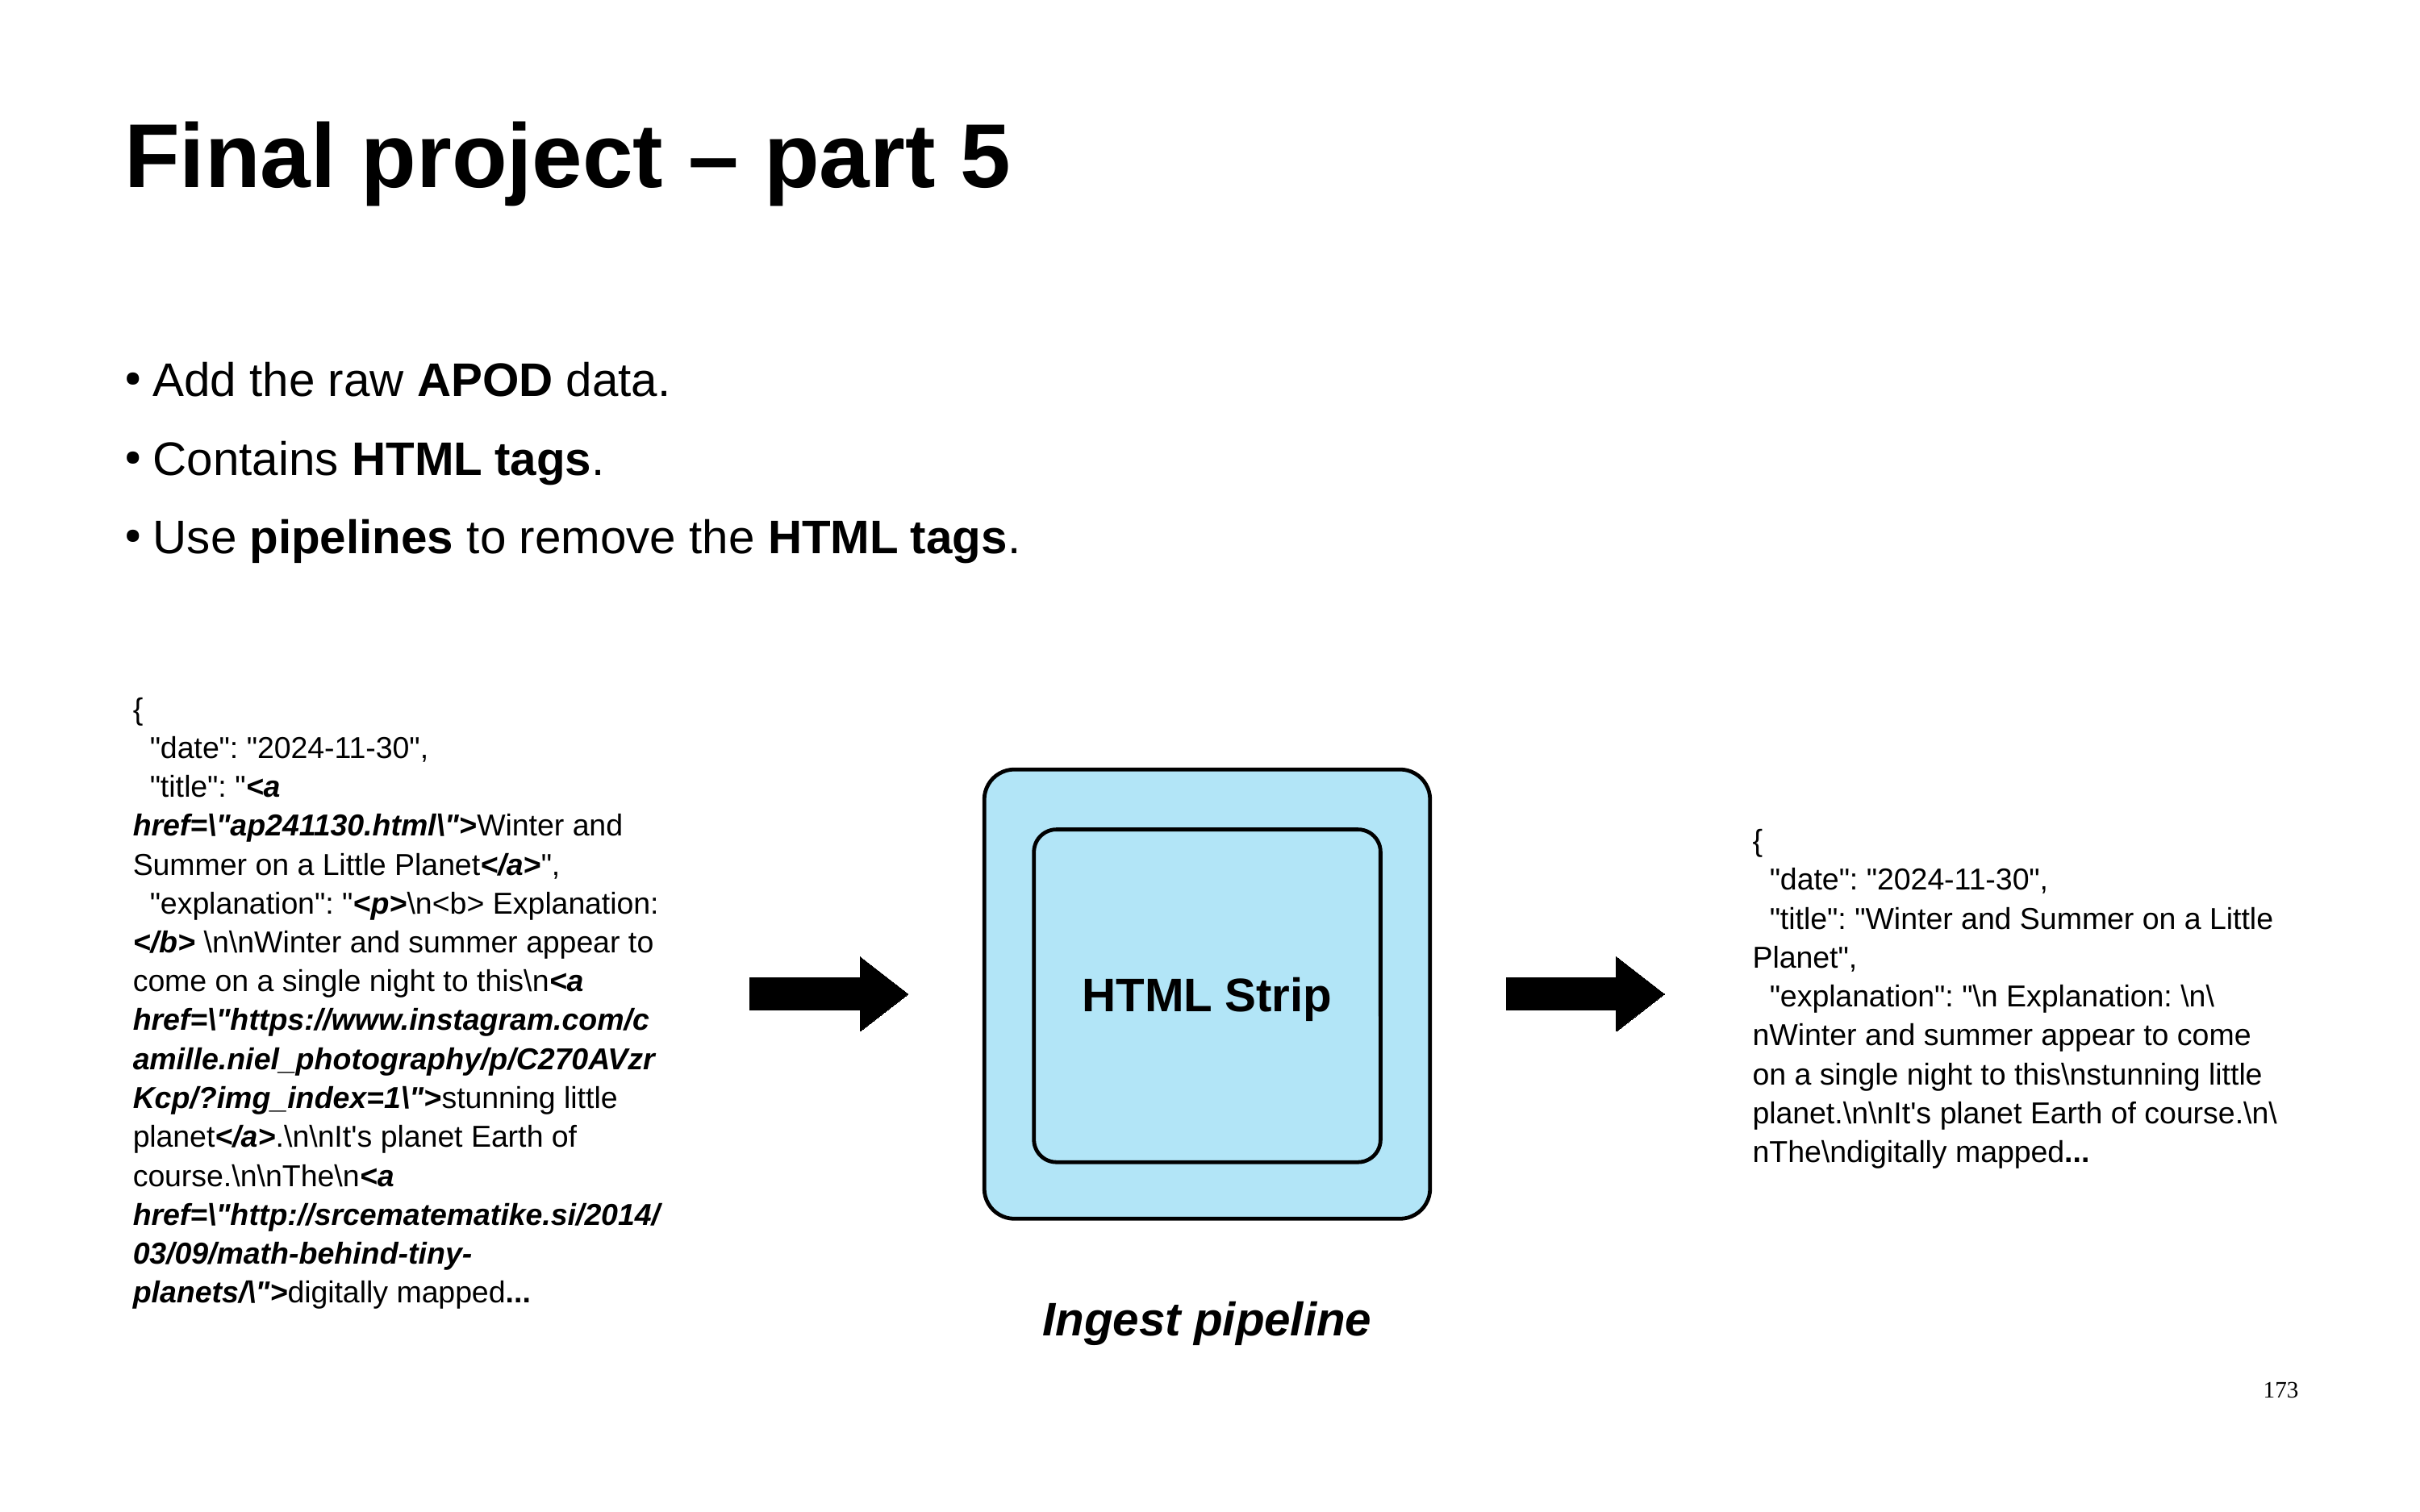

Final project – part 5
Add the raw APOD data.
Contains HTML tags.
Use pipelines to remove the HTML tags.
{
 "date": "2024-11-30",
 "title": "<a href=\"ap241130.html\">Winter and Summer on a Little Planet</a>",
 "explanation": "<p>\n<b> Explanation: </b> \n\nWinter and summer appear to come on a single night to this\n<a href=\"https://www.instagram.com/camille.niel_photography/p/C270AVzrKcp/?img_index=1\">stunning little planet</a>.\n\nIt's planet Earth of course.\n\nThe\n<a href=\"http://srcematematike.si/2014/03/09/math-behind-tiny-planets/\">digitally mapped...
HTML Strip
Ingest pipeline
{
 "date": "2024-11-30",
 "title": "Winter and Summer on a Little Planet",
 "explanation": "\n Explanation: \n\nWinter and summer appear to come on a single night to this\nstunning little planet.\n\nIt's planet Earth of course.\n\nThe\ndigitally mapped...
173